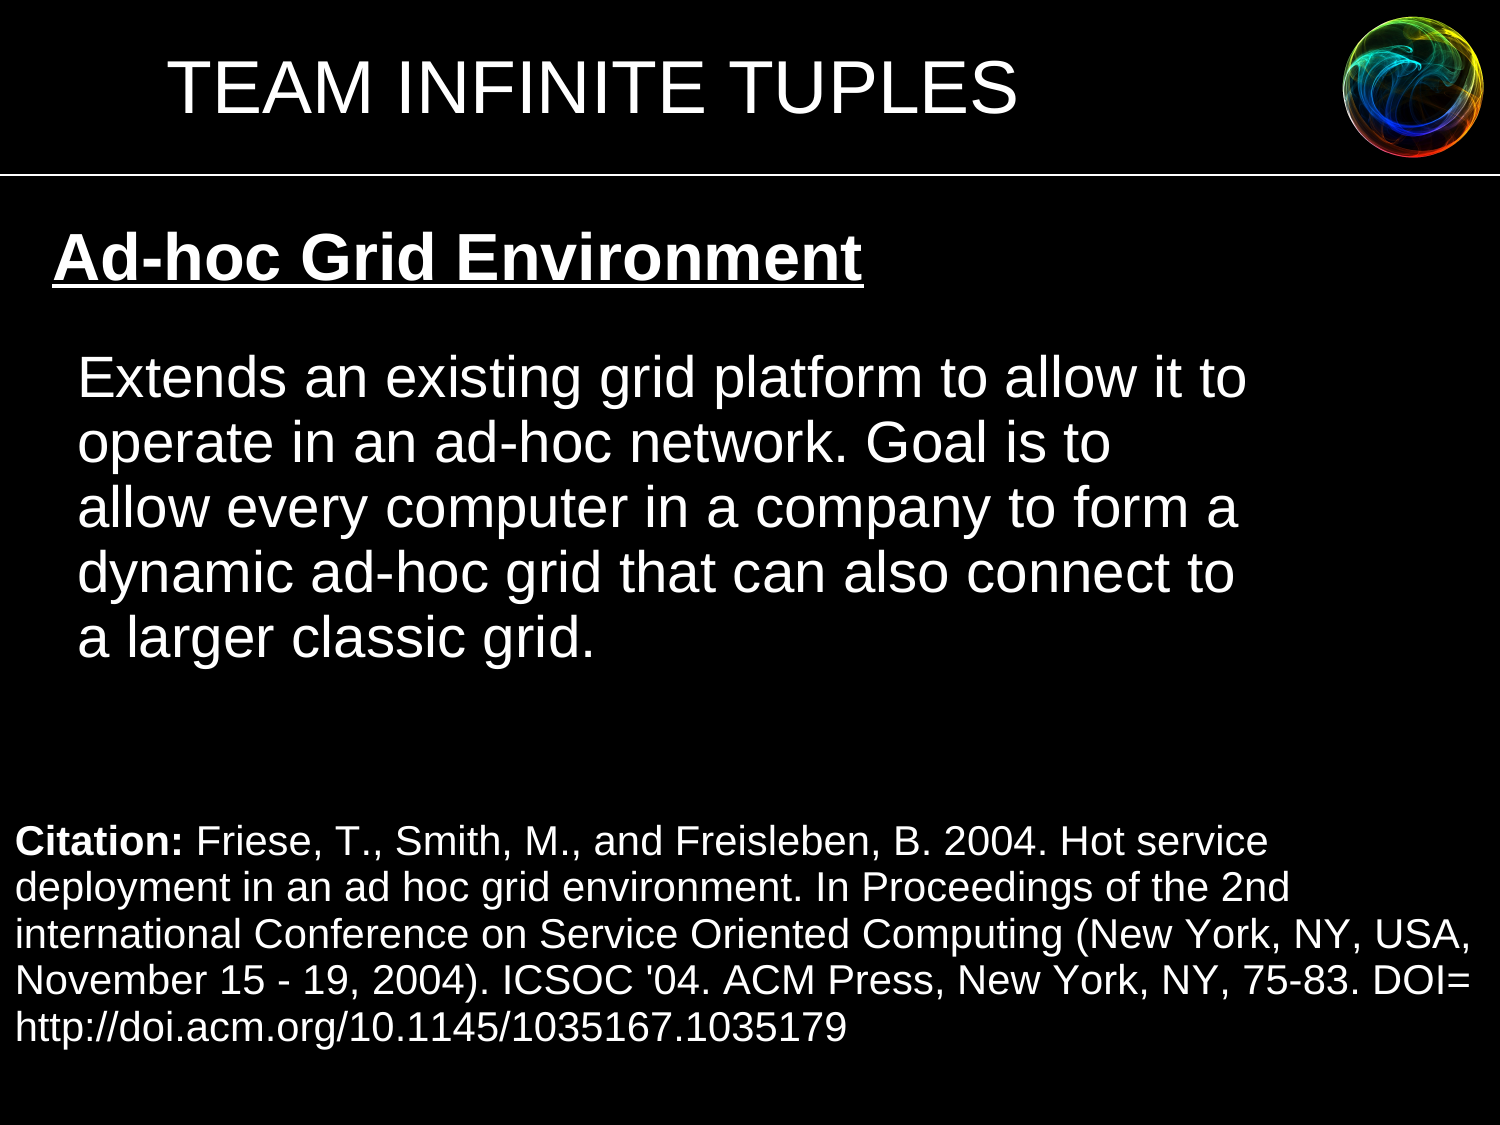

TEAM INFINITE TUPLES
Ad-hoc Grid Environment
Extends an existing grid platform to allow it to operate in an ad-hoc network. Goal is to allow every computer in a company to form a dynamic ad-hoc grid that can also connect to a larger classic grid.
Citation: Friese, T., Smith, M., and Freisleben, B. 2004. Hot service deployment in an ad hoc grid environment. In Proceedings of the 2nd international Conference on Service Oriented Computing (New York, NY, USA, November 15 - 19, 2004). ICSOC '04. ACM Press, New York, NY, 75-83. DOI= http://doi.acm.org/10.1145/1035167.1035179